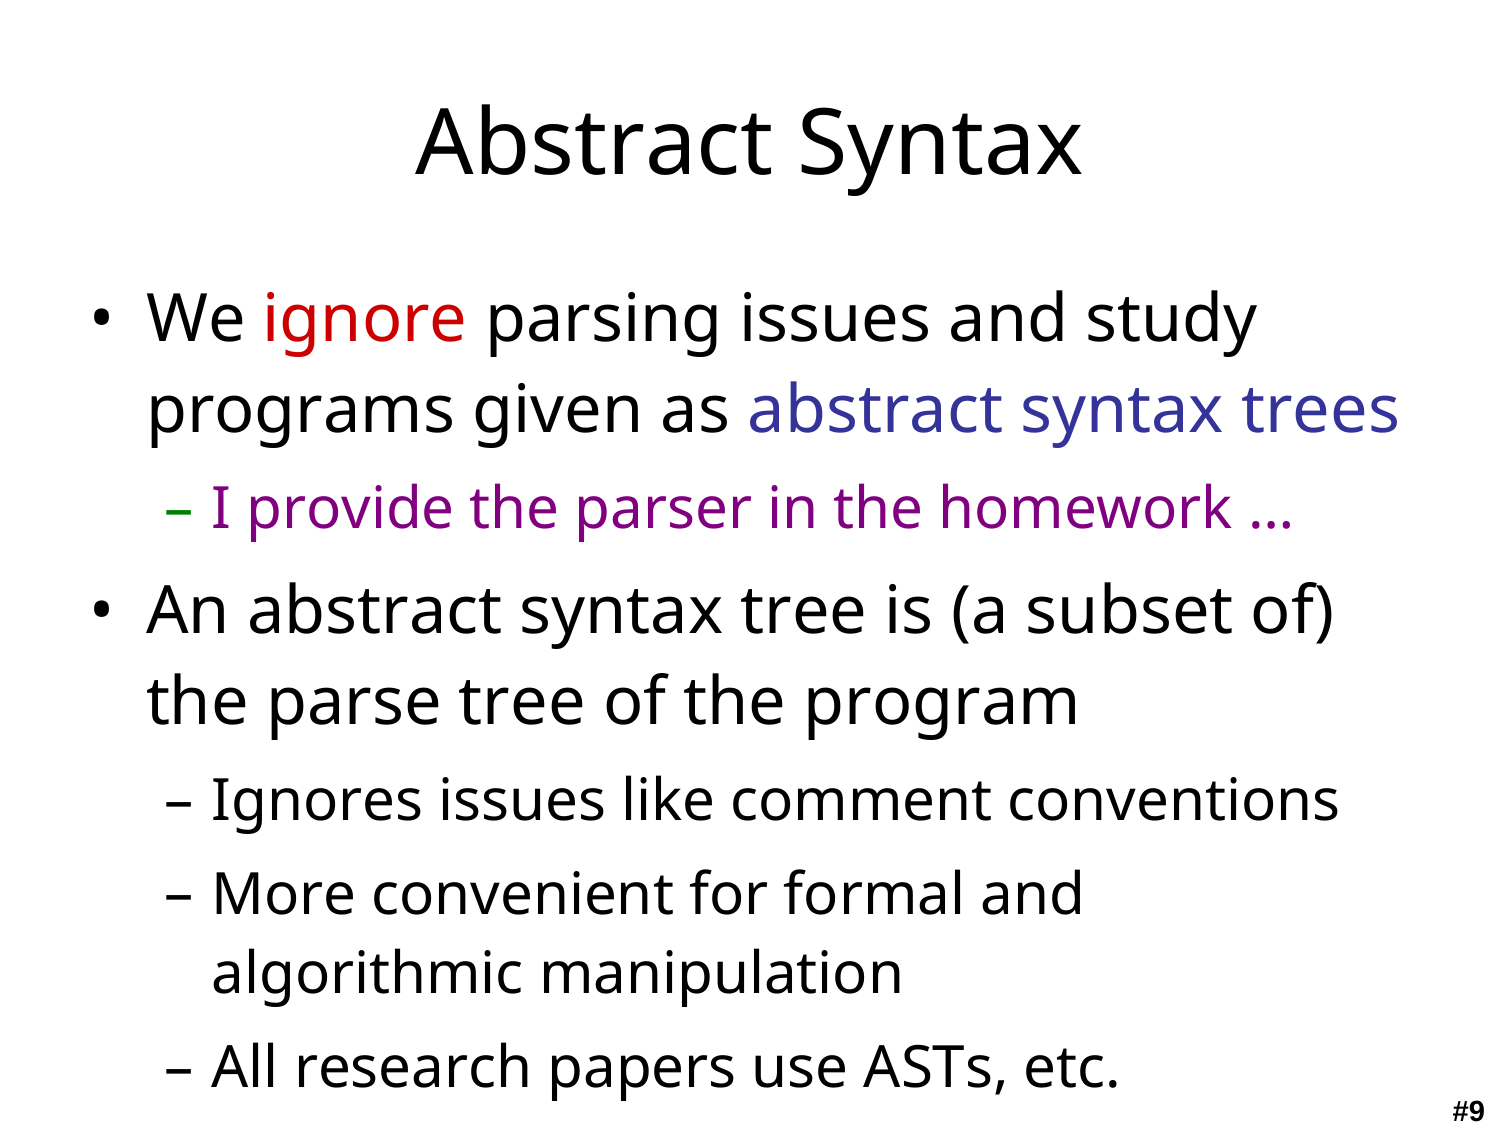

# Abstract Syntax
We ignore parsing issues and study programs given as abstract syntax trees
I provide the parser in the homework …
An abstract syntax tree is (a subset of) the parse tree of the program
Ignores issues like comment conventions
More convenient for formal and algorithmic manipulation
All research papers use ASTs, etc.
9